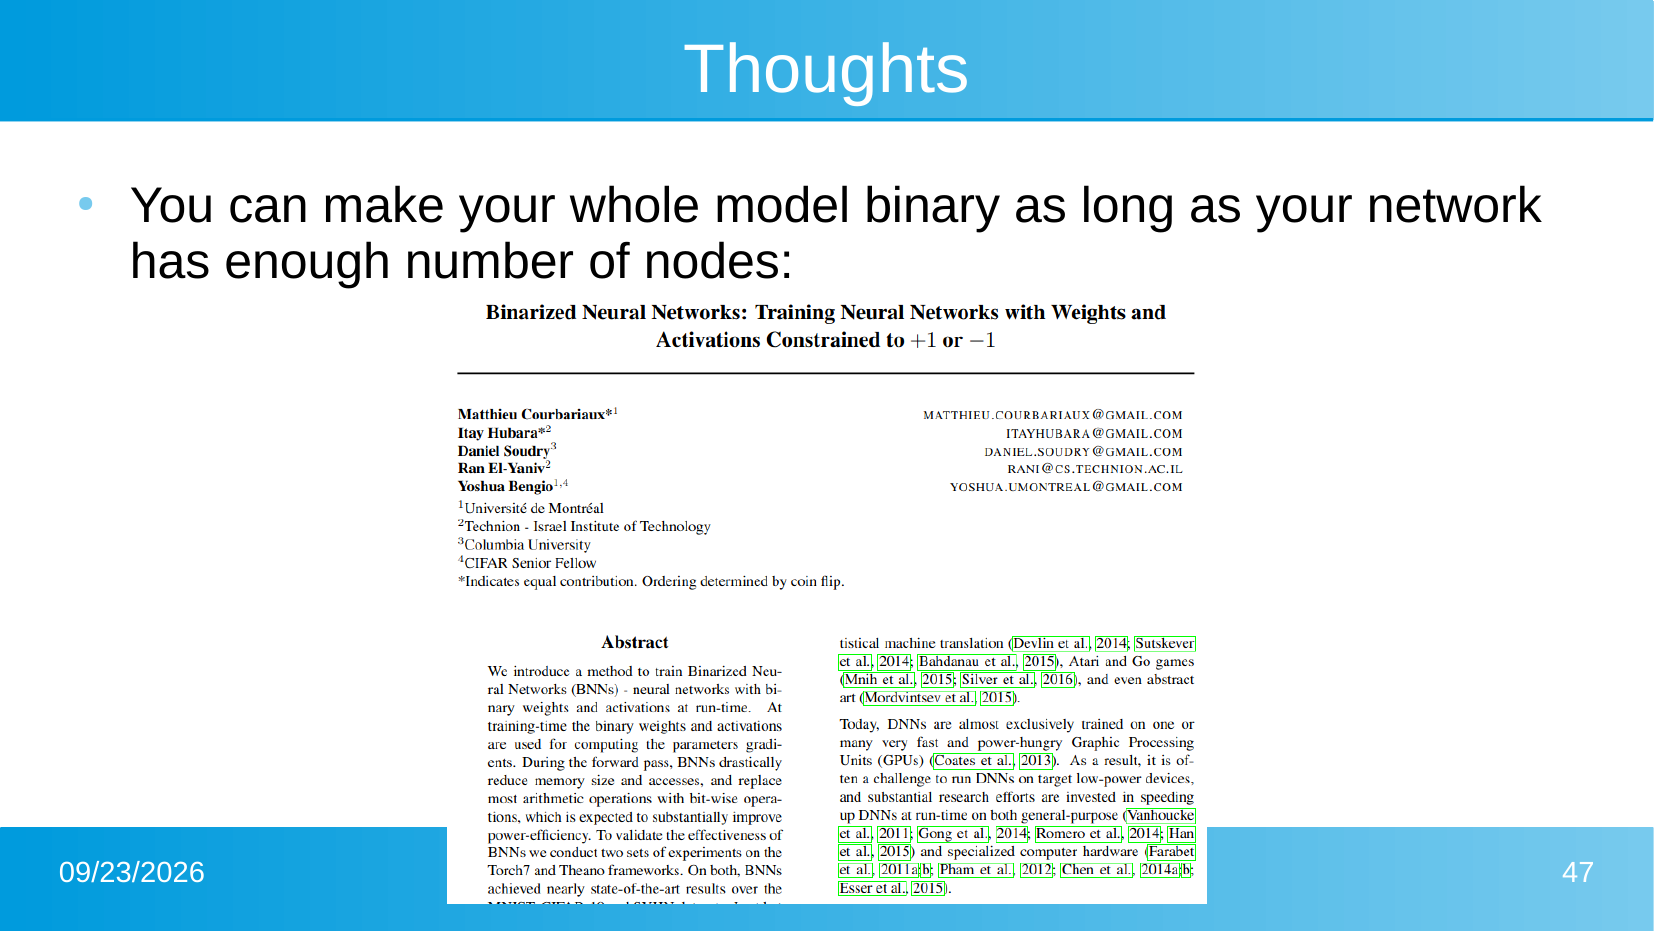

# Thoughts
You can make your whole model binary as long as your network has enough number of nodes:
47